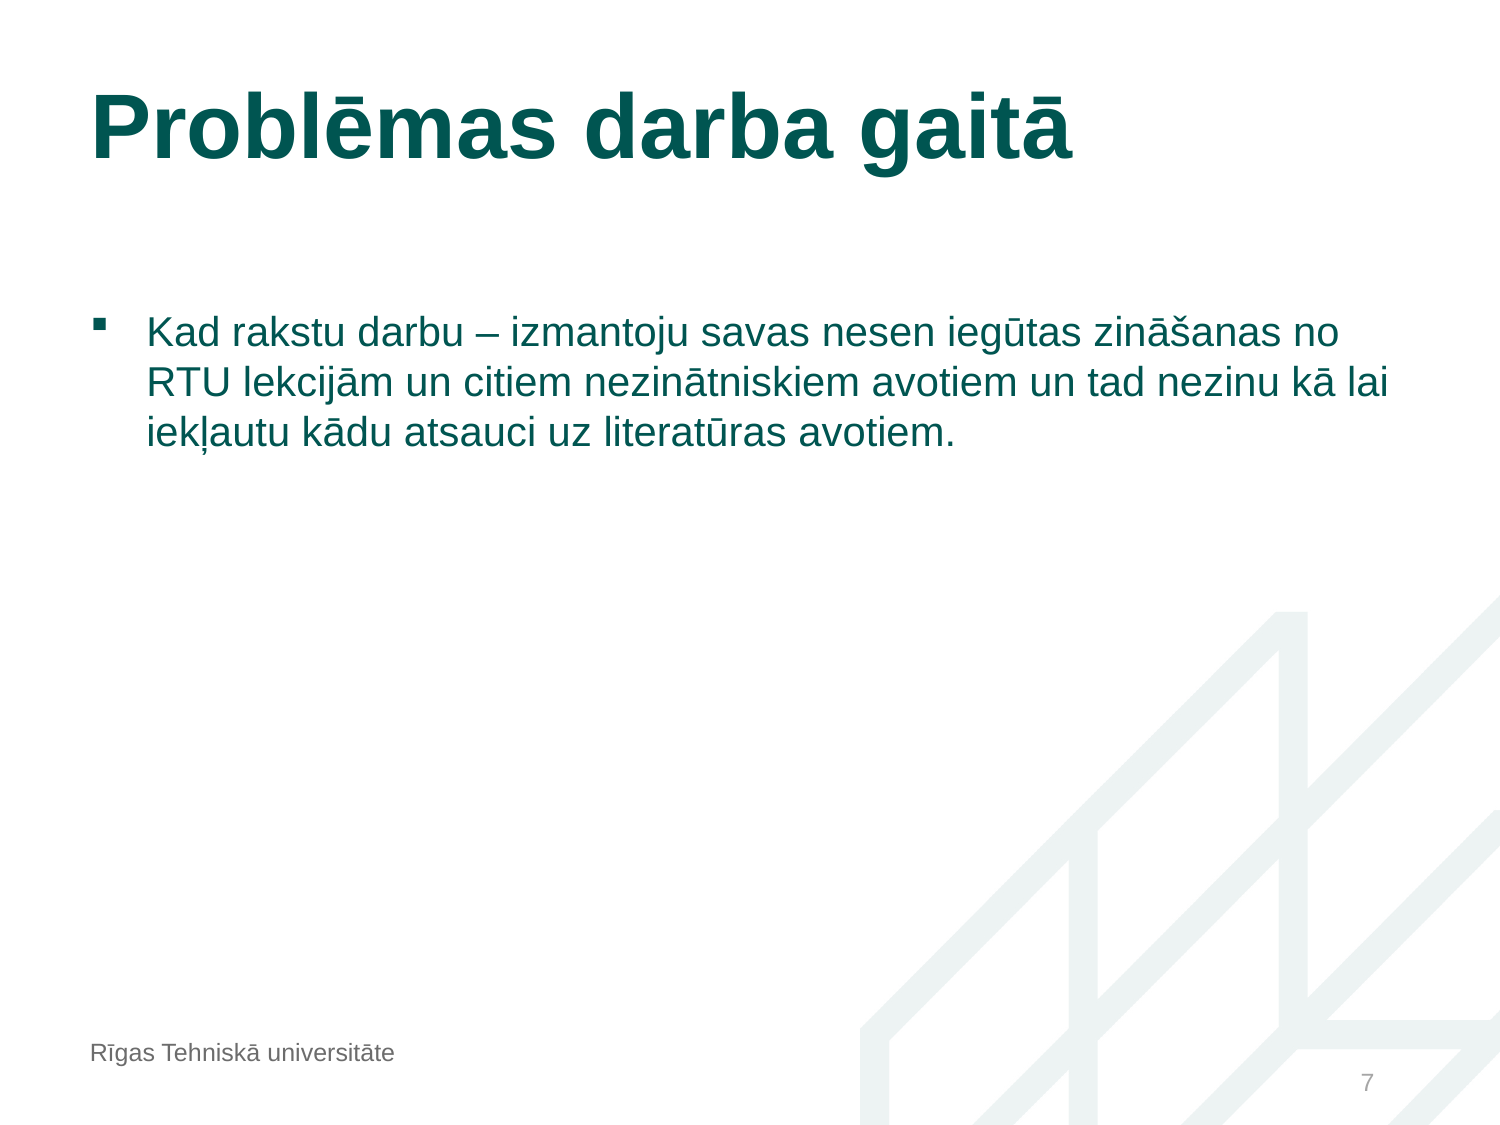

Problēmas darba gaitā
# Kad rakstu darbu – izmantoju savas nesen iegūtas zināšanas no RTU lekcijām un citiem nezinātniskiem avotiem un tad nezinu kā lai iekļautu kādu atsauci uz literatūras avotiem.
Rīgas Tehniskā universitāte